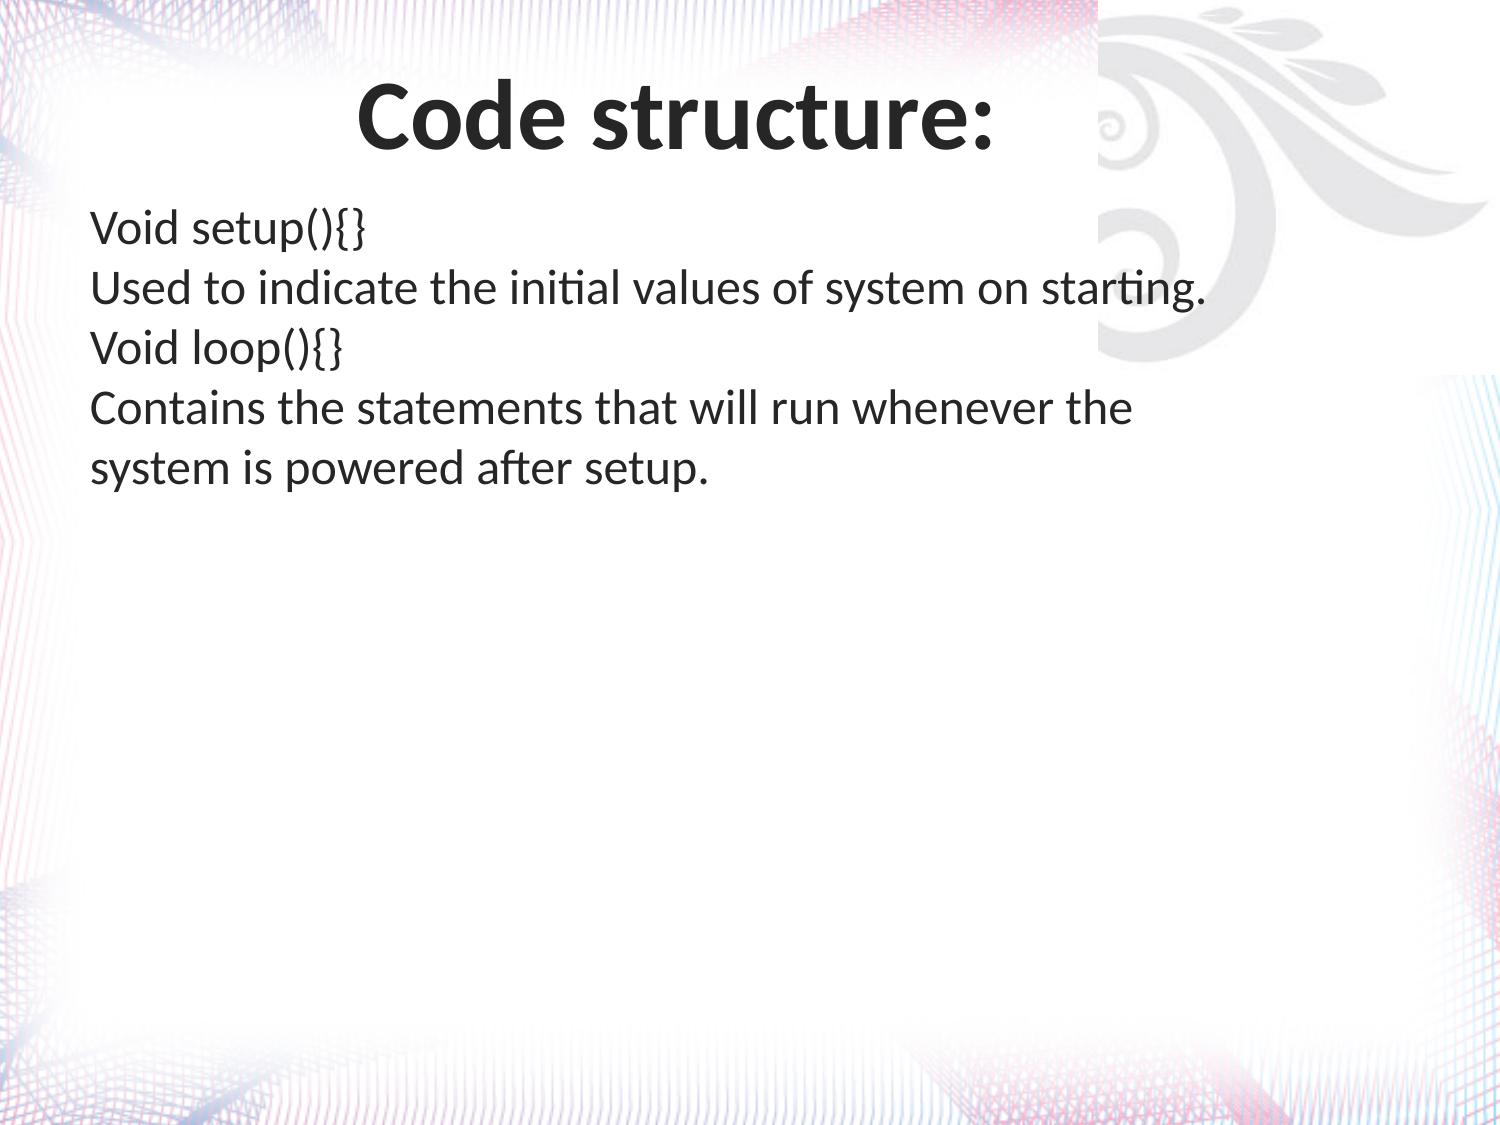

# Code structure:
Void setup(){}
Used to indicate the initial values of system on starting.
Void loop(){}
Contains the statements that will run whenever the system is powered after setup.